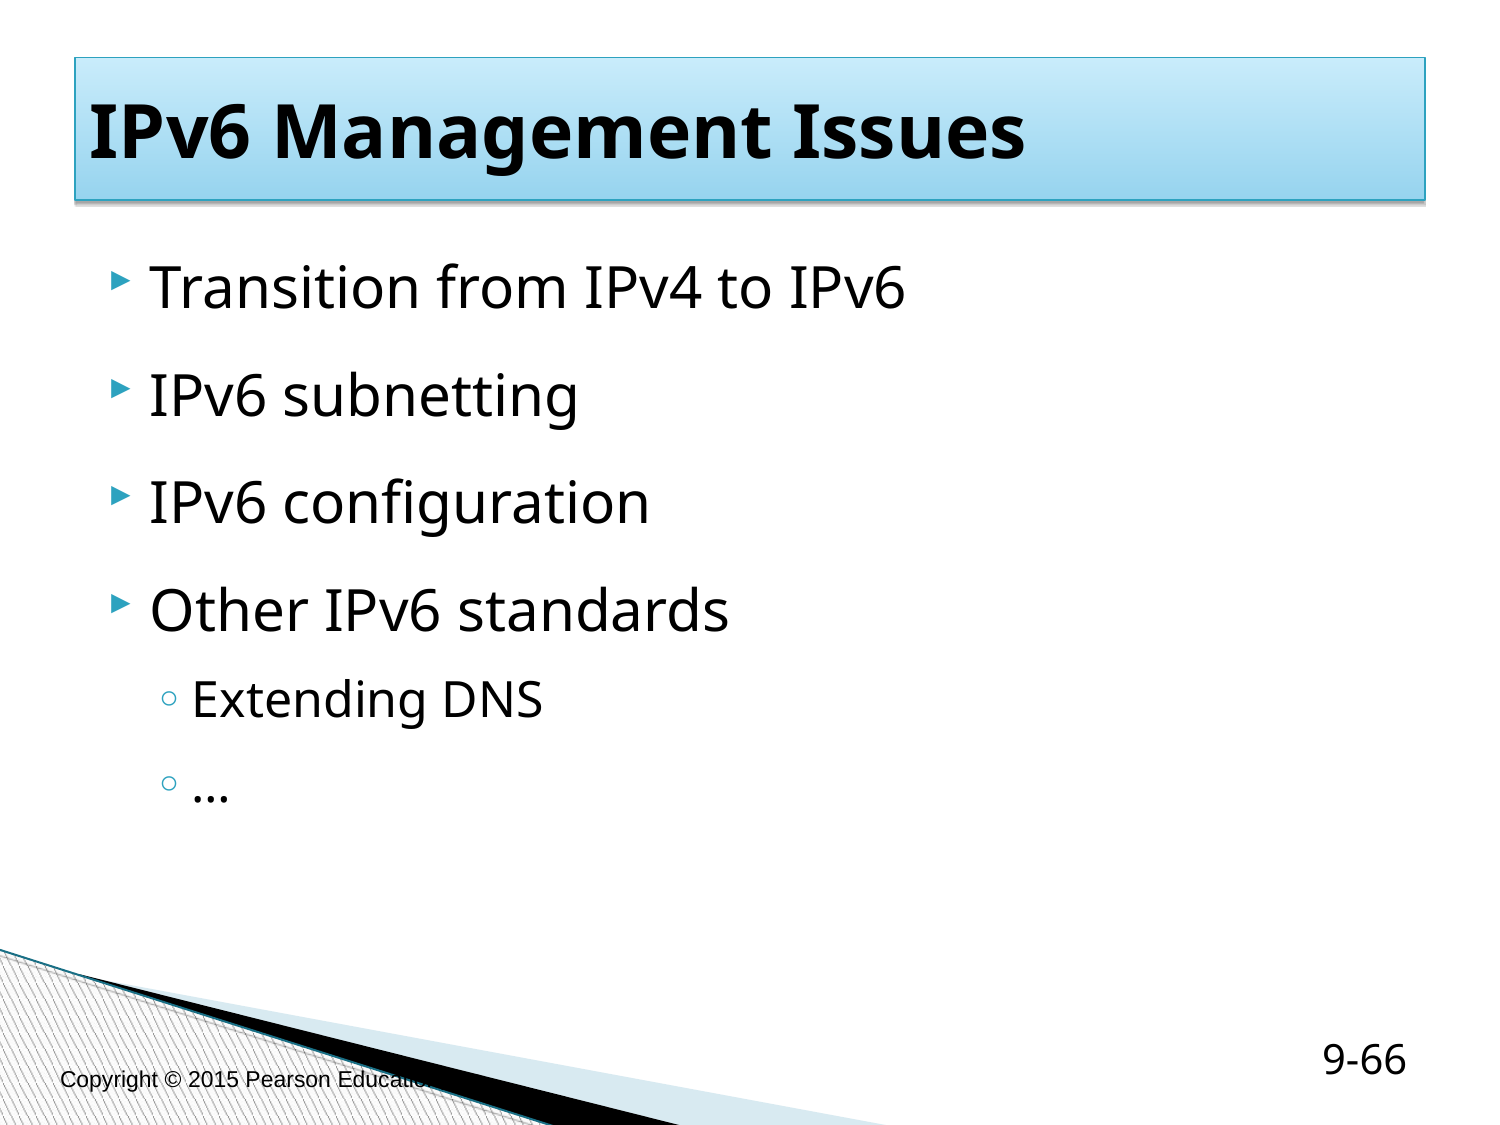

IPv6 Management Issues
# Transition from IPv4 to IPv6
IPv6 subnetting
IPv6 configuration
Other IPv6 standards
Extending DNS
…
Copyright © 2015 Pearson Education, Inc.